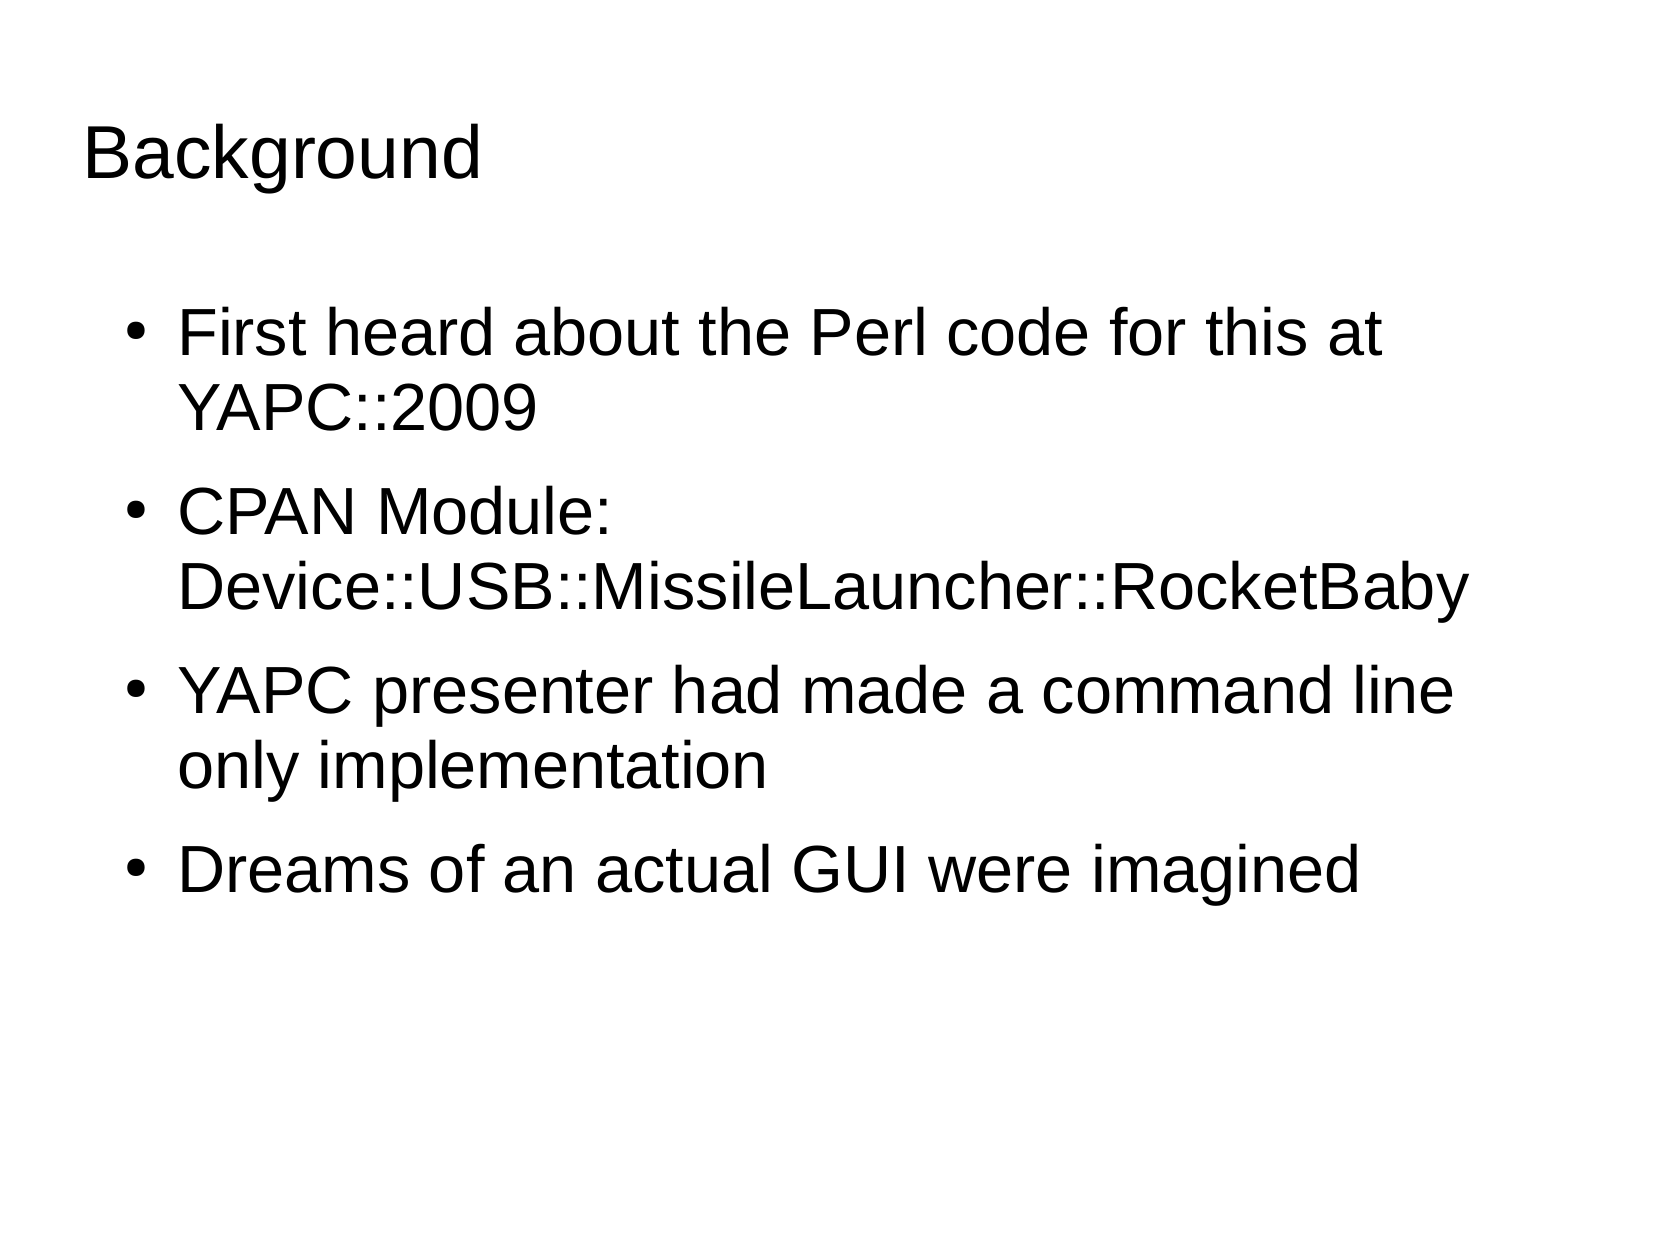

# Background
First heard about the Perl code for this at YAPC::2009
CPAN Module: Device::USB::MissileLauncher::RocketBaby
YAPC presenter had made a command line only implementation
Dreams of an actual GUI were imagined